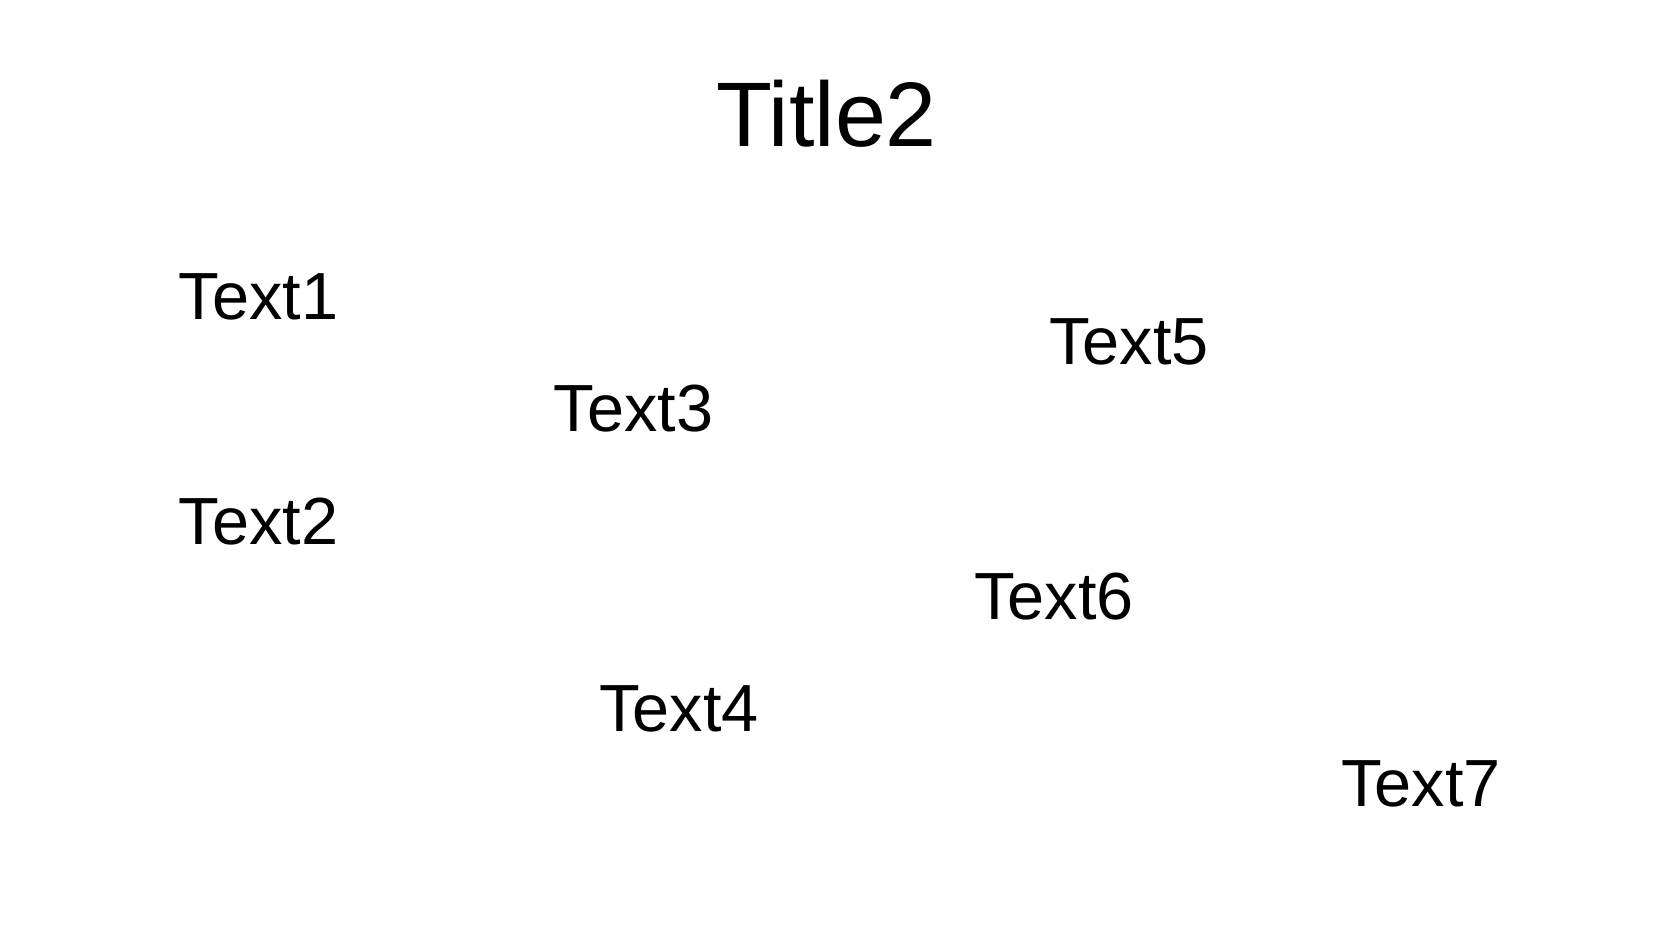

# Title2
Text1
Text5
Text3
Text2
Text6
Text4
Text7